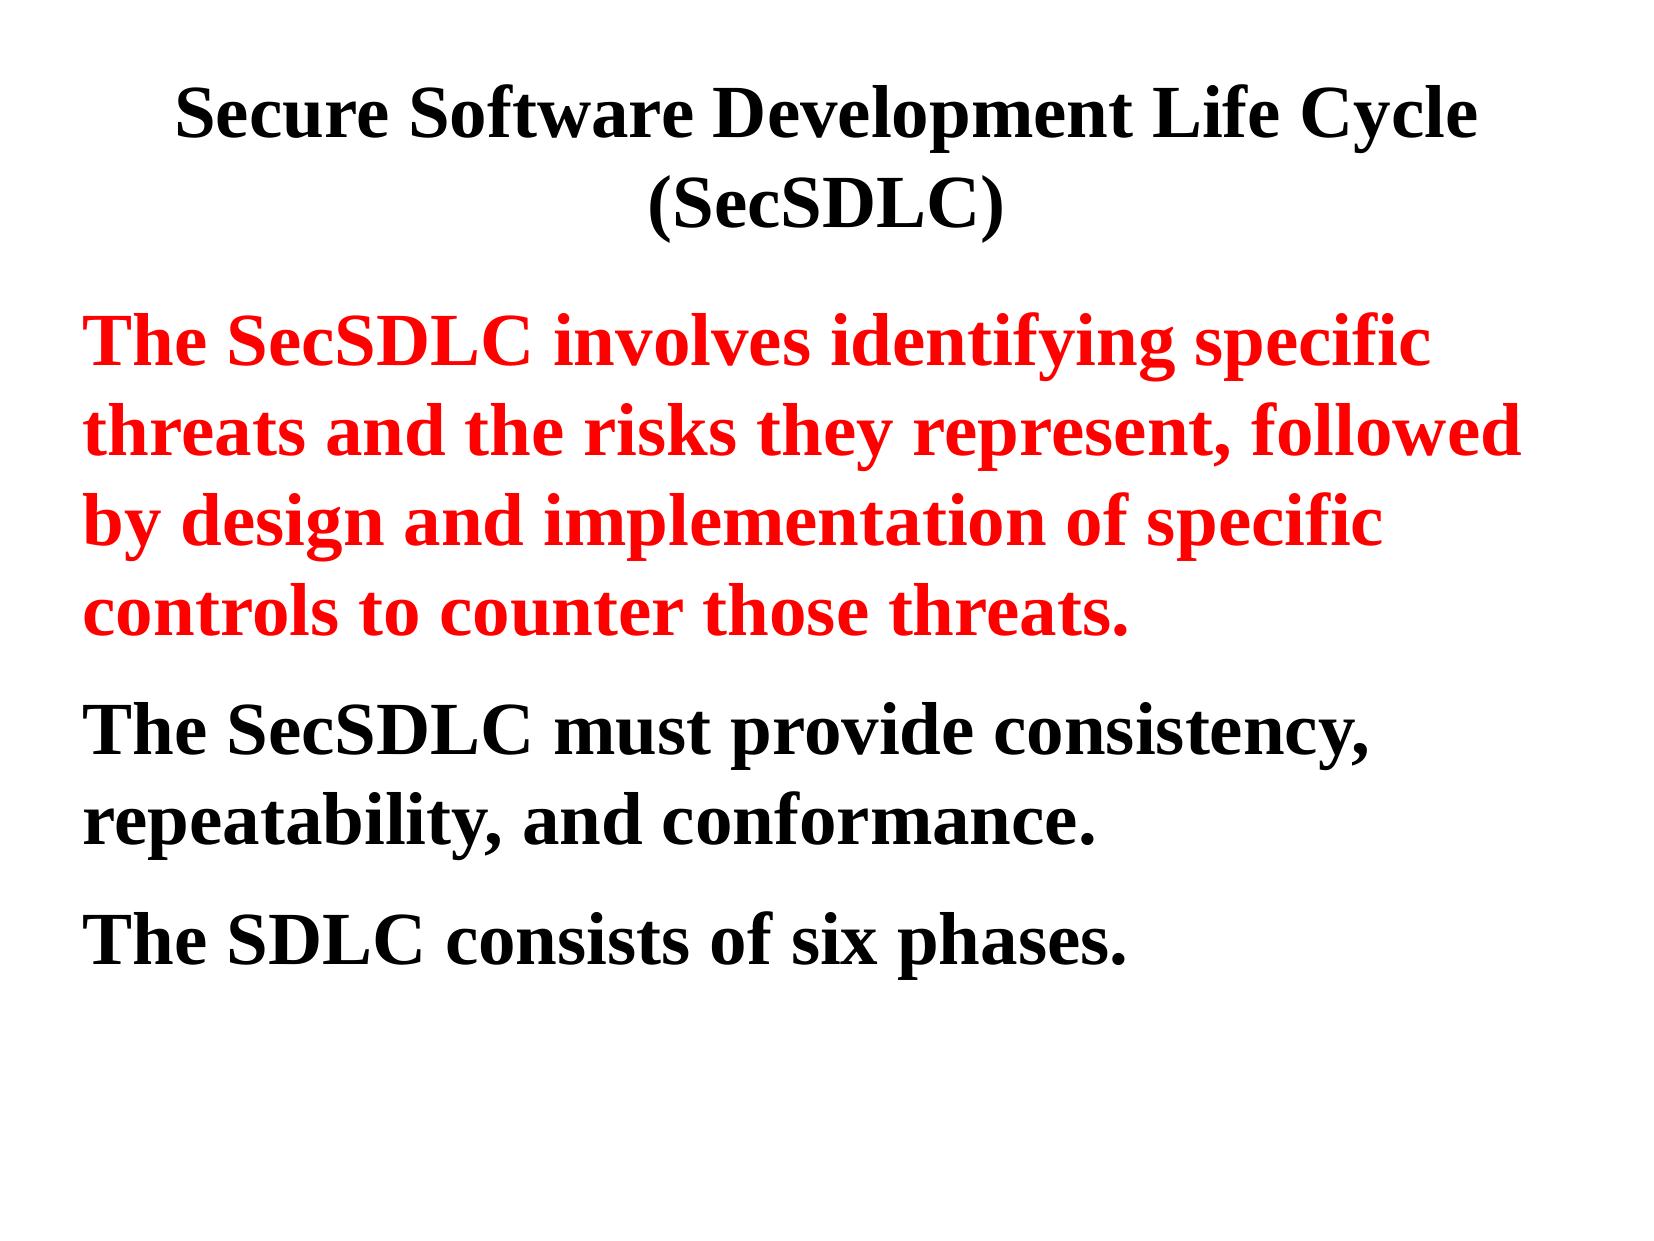

# Secure Software Development Life Cycle (SecSDLC)
The SecSDLC involves identifying specific threats and the risks they represent, followed by design and implementation of specific controls to counter those threats.
The SecSDLC must provide consistency, repeatability, and conformance.
The SDLC consists of six phases.